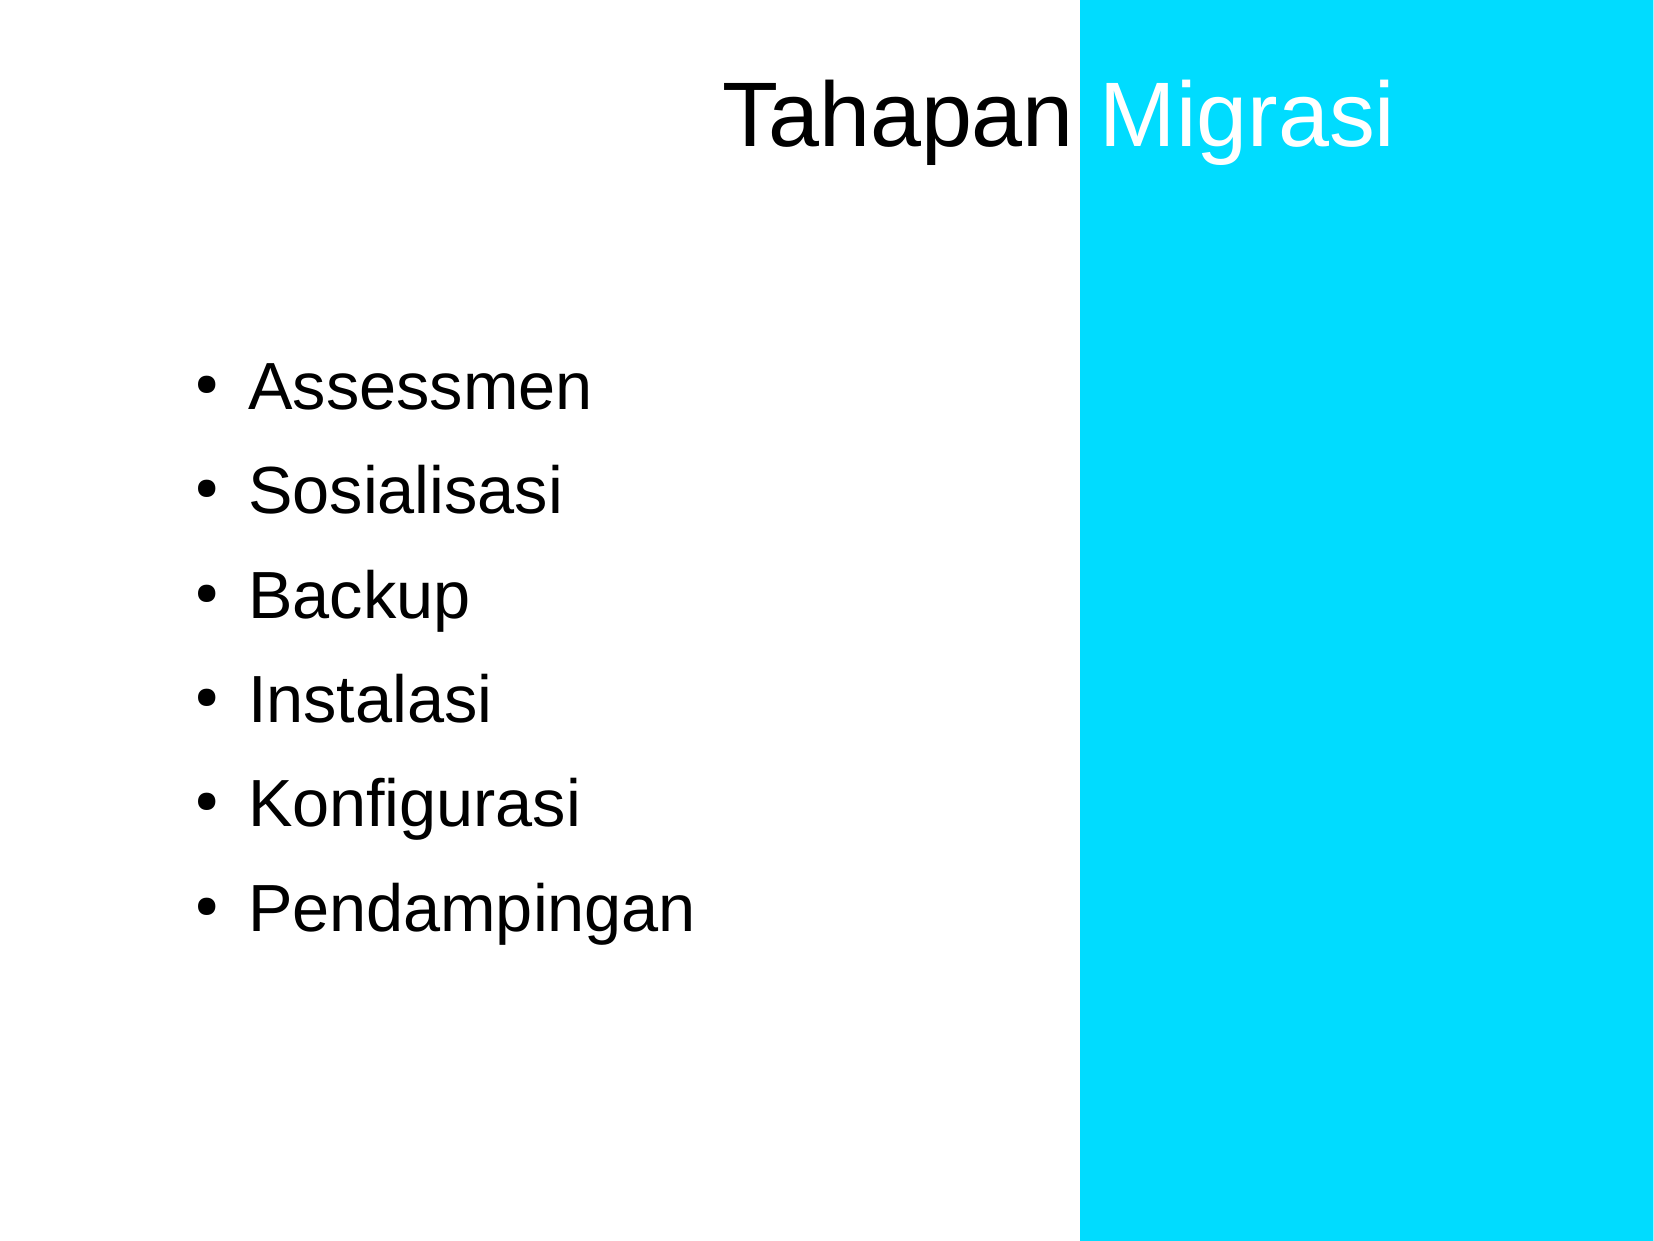

# Tahapan Migrasi
Assessmen
Sosialisasi
Backup
Instalasi
Konfigurasi
Pendampingan